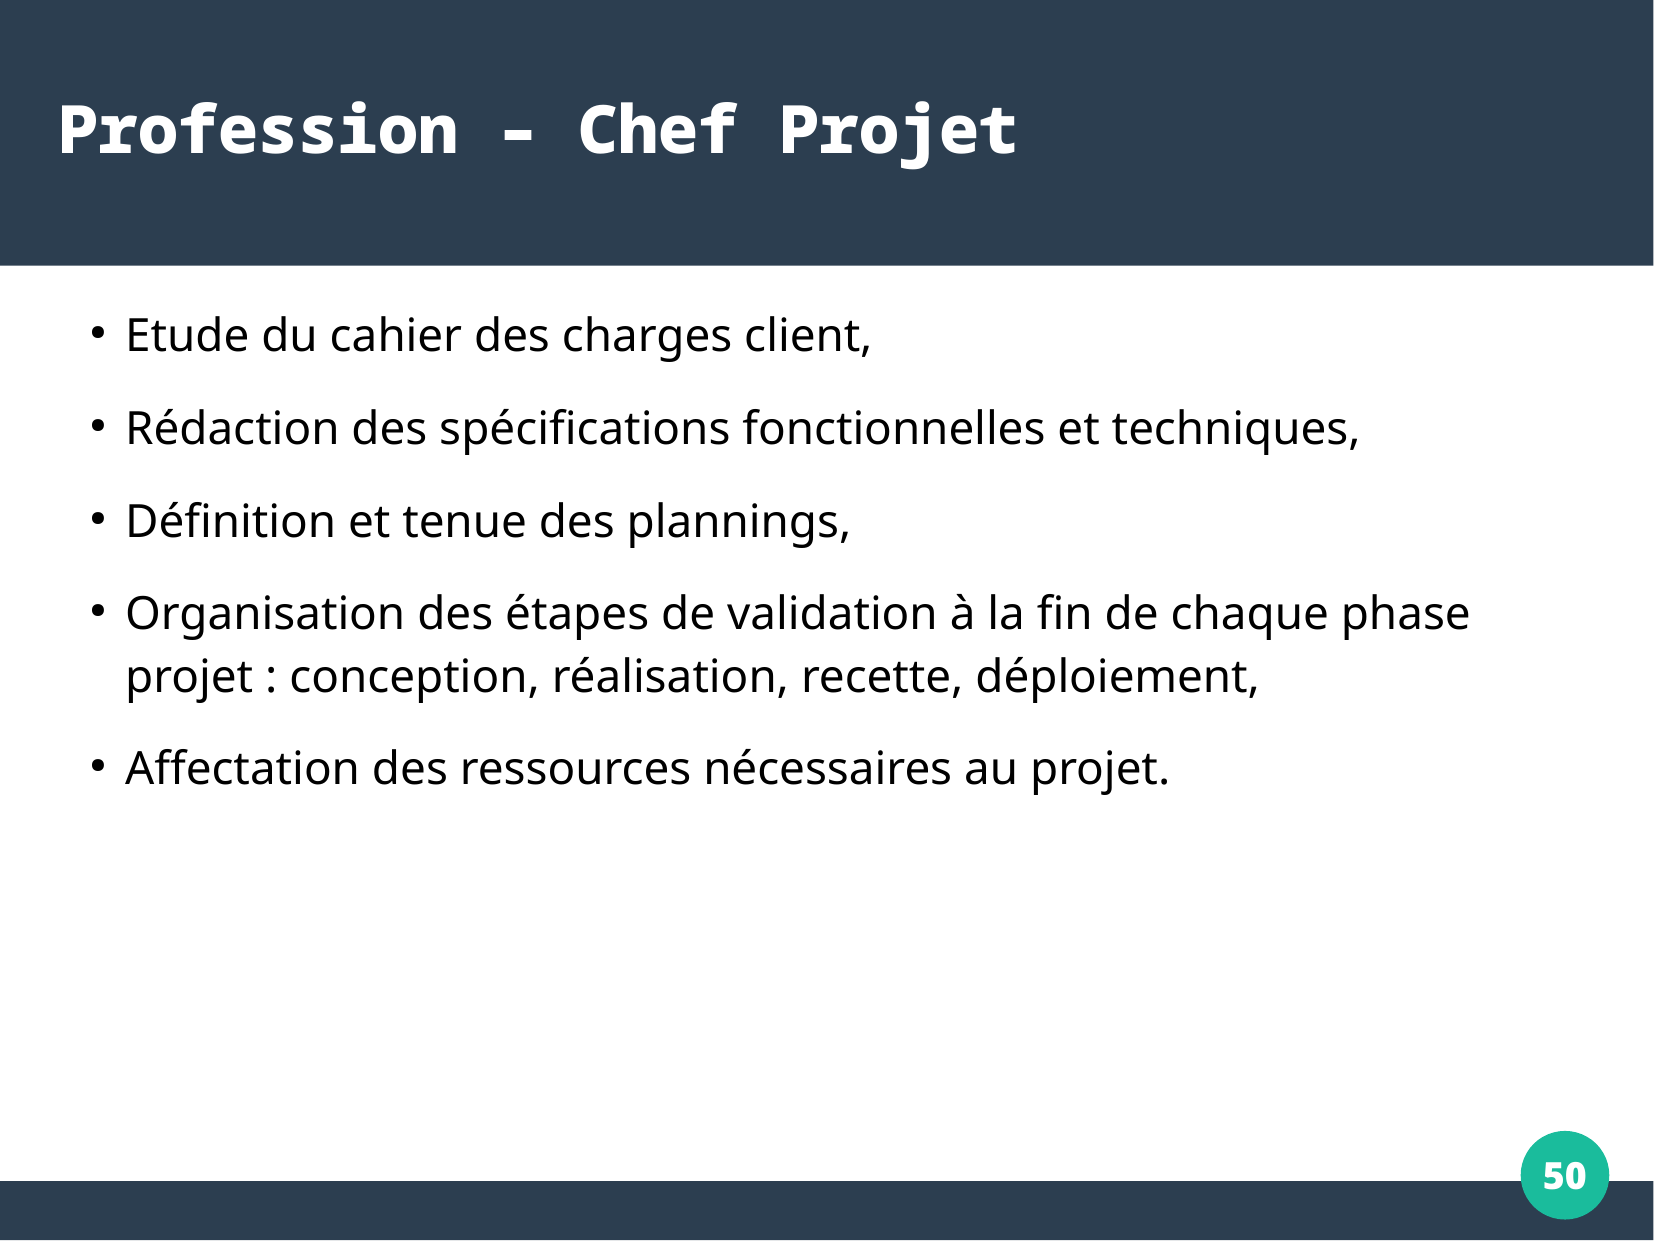

# Profession – Chef Projet
Etude du cahier des charges client,
Rédaction des spécifications fonctionnelles et techniques,
Définition et tenue des plannings,
Organisation des étapes de validation à la fin de chaque phase projet : conception, réalisation, recette, déploiement,
Affectation des ressources nécessaires au projet.
50